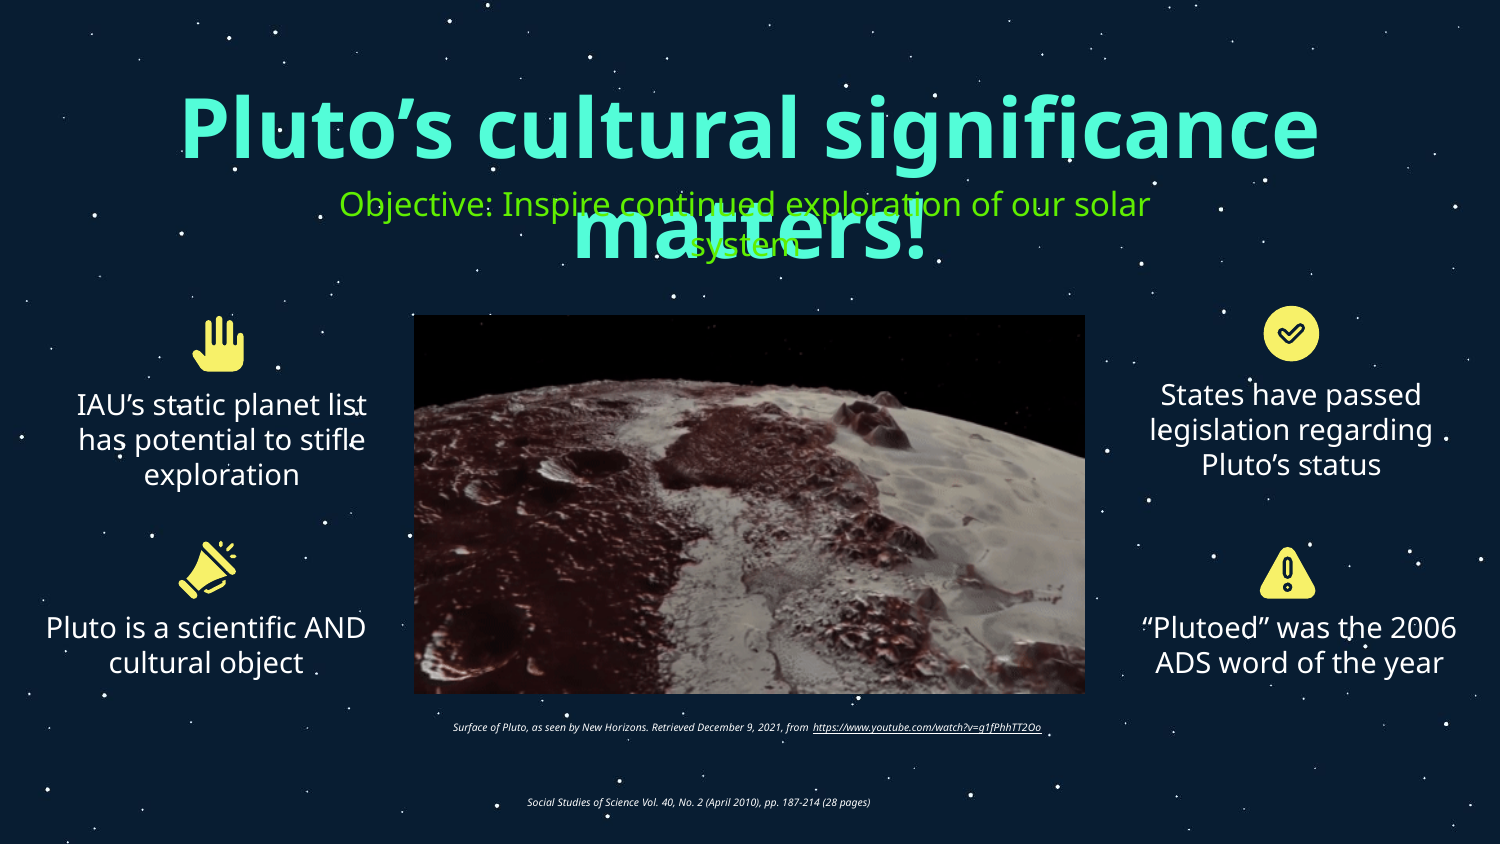

# Pluto’s cultural significance matters!
Objective: Inspire continued exploration of our solar system
States have passed legislation regarding Pluto’s status
IAU’s static planet list has potential to stifle exploration
Pluto is a scientific AND cultural object
“Plutoed” was the 2006 ADS word of the year
Surface of Pluto, as seen by New Horizons. Retrieved December 9, 2021, from https://www.youtube.com/watch?v=g1fPhhTT2Oo
Social Studies of Science Vol. 40, No. 2 (April 2010), pp. 187-214 (28 pages)